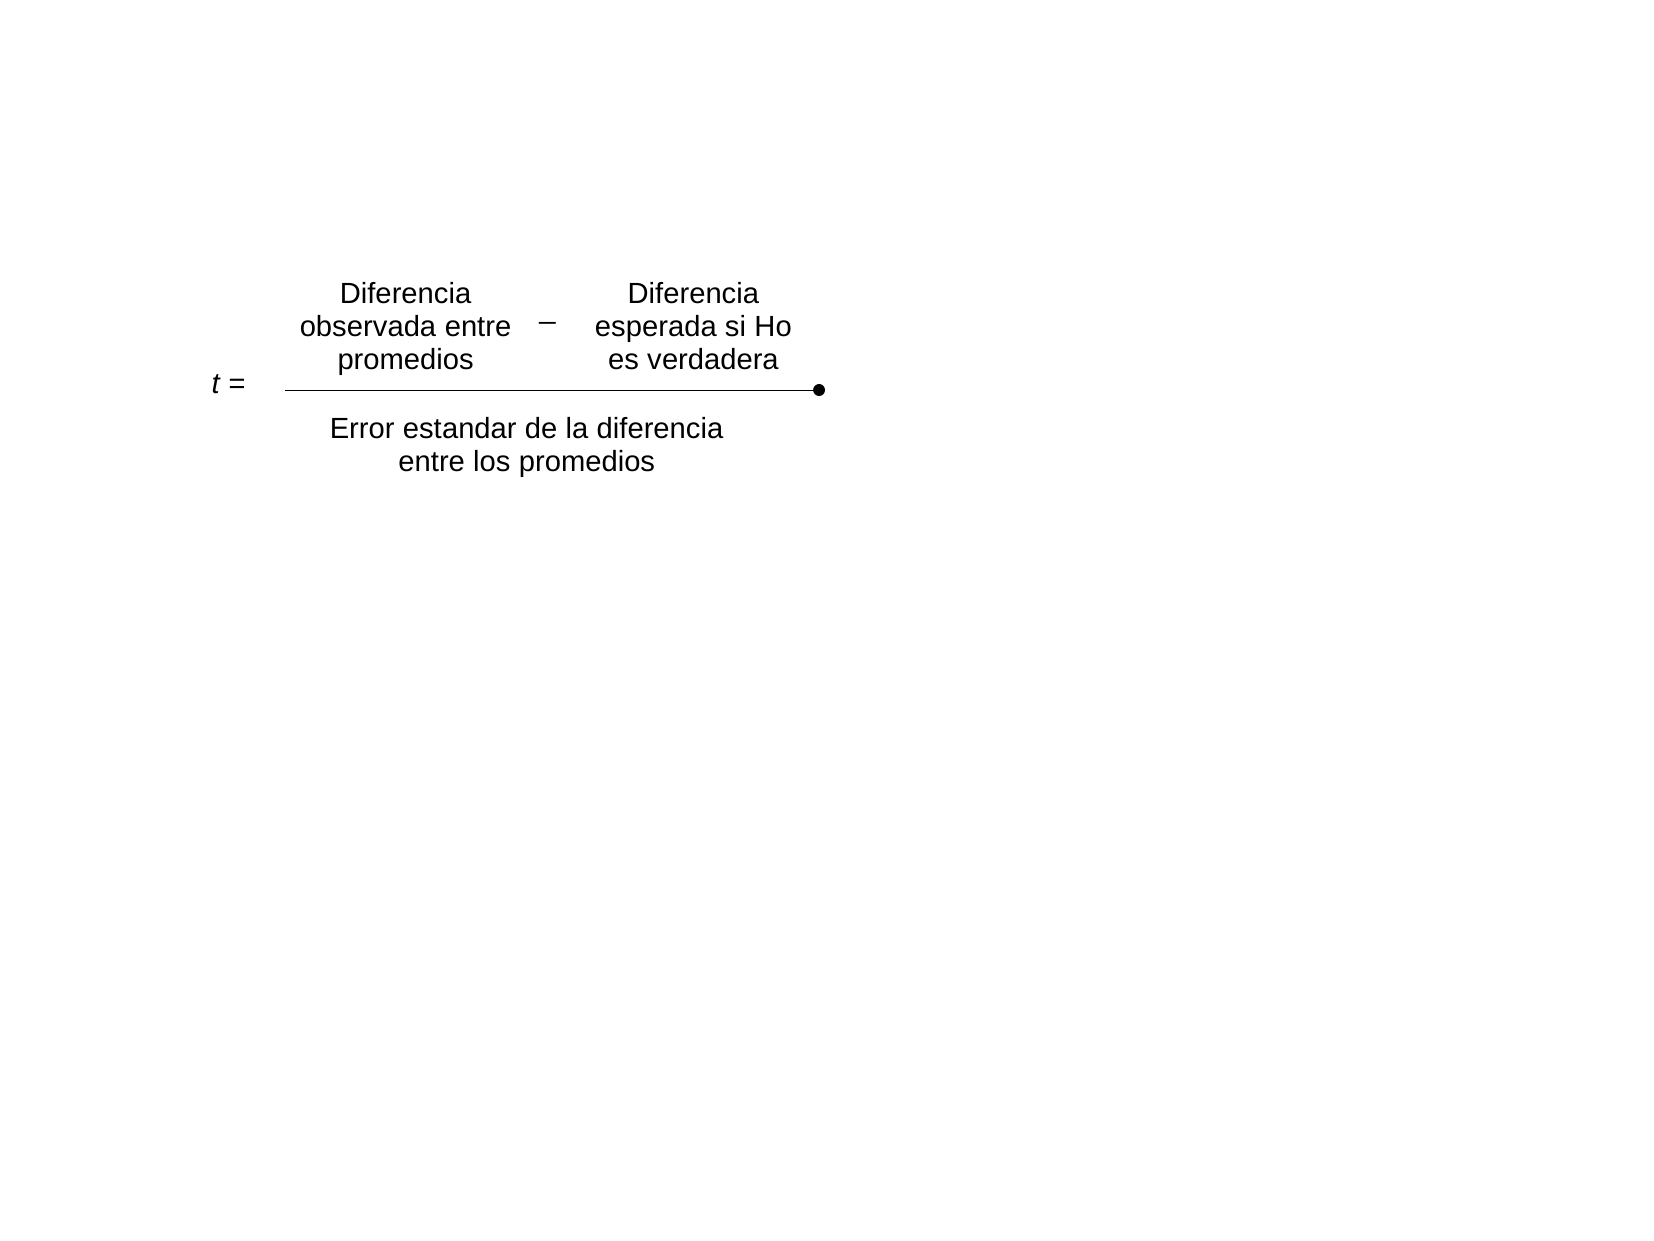

Diferencia observada entre promedios
Diferencia esperada si Ho es verdadera
_
t =
Error estandar de la diferencia entre los promedios